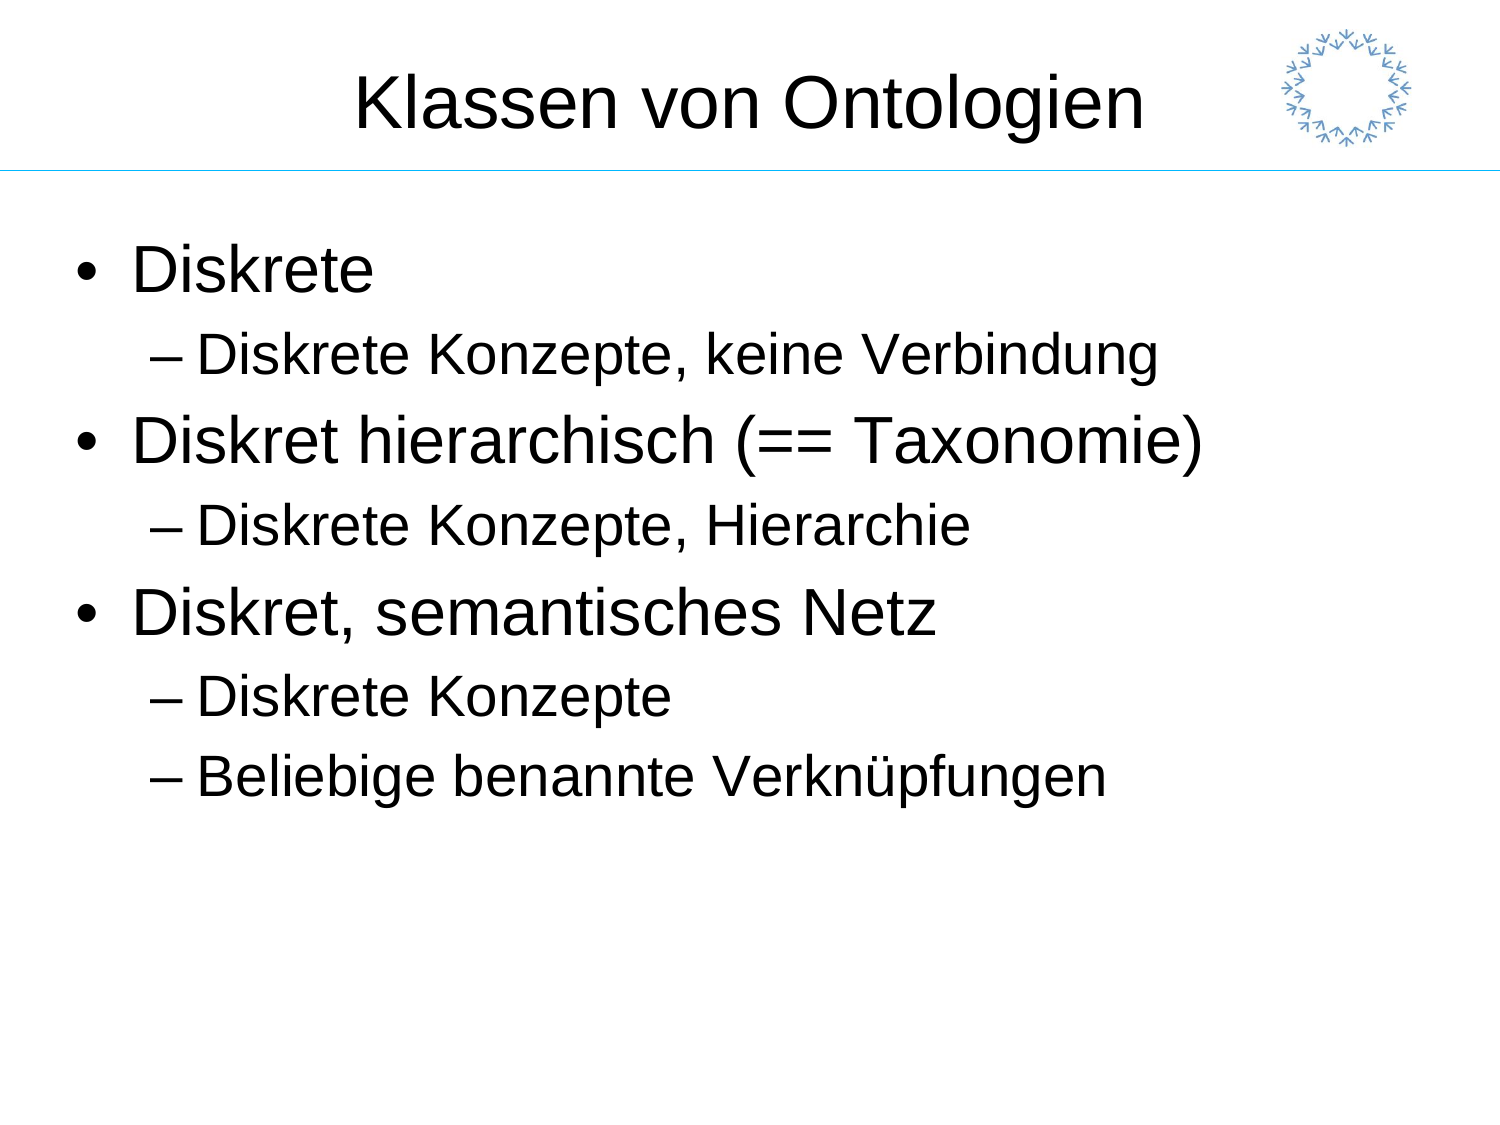

# Klassen von Ontologien
Diskrete
Diskrete Konzepte, keine Verbindung
Diskret hierarchisch (== Taxonomie)
Diskrete Konzepte, Hierarchie
Diskret, semantisches Netz
Diskrete Konzepte
Beliebige benannte Verknüpfungen